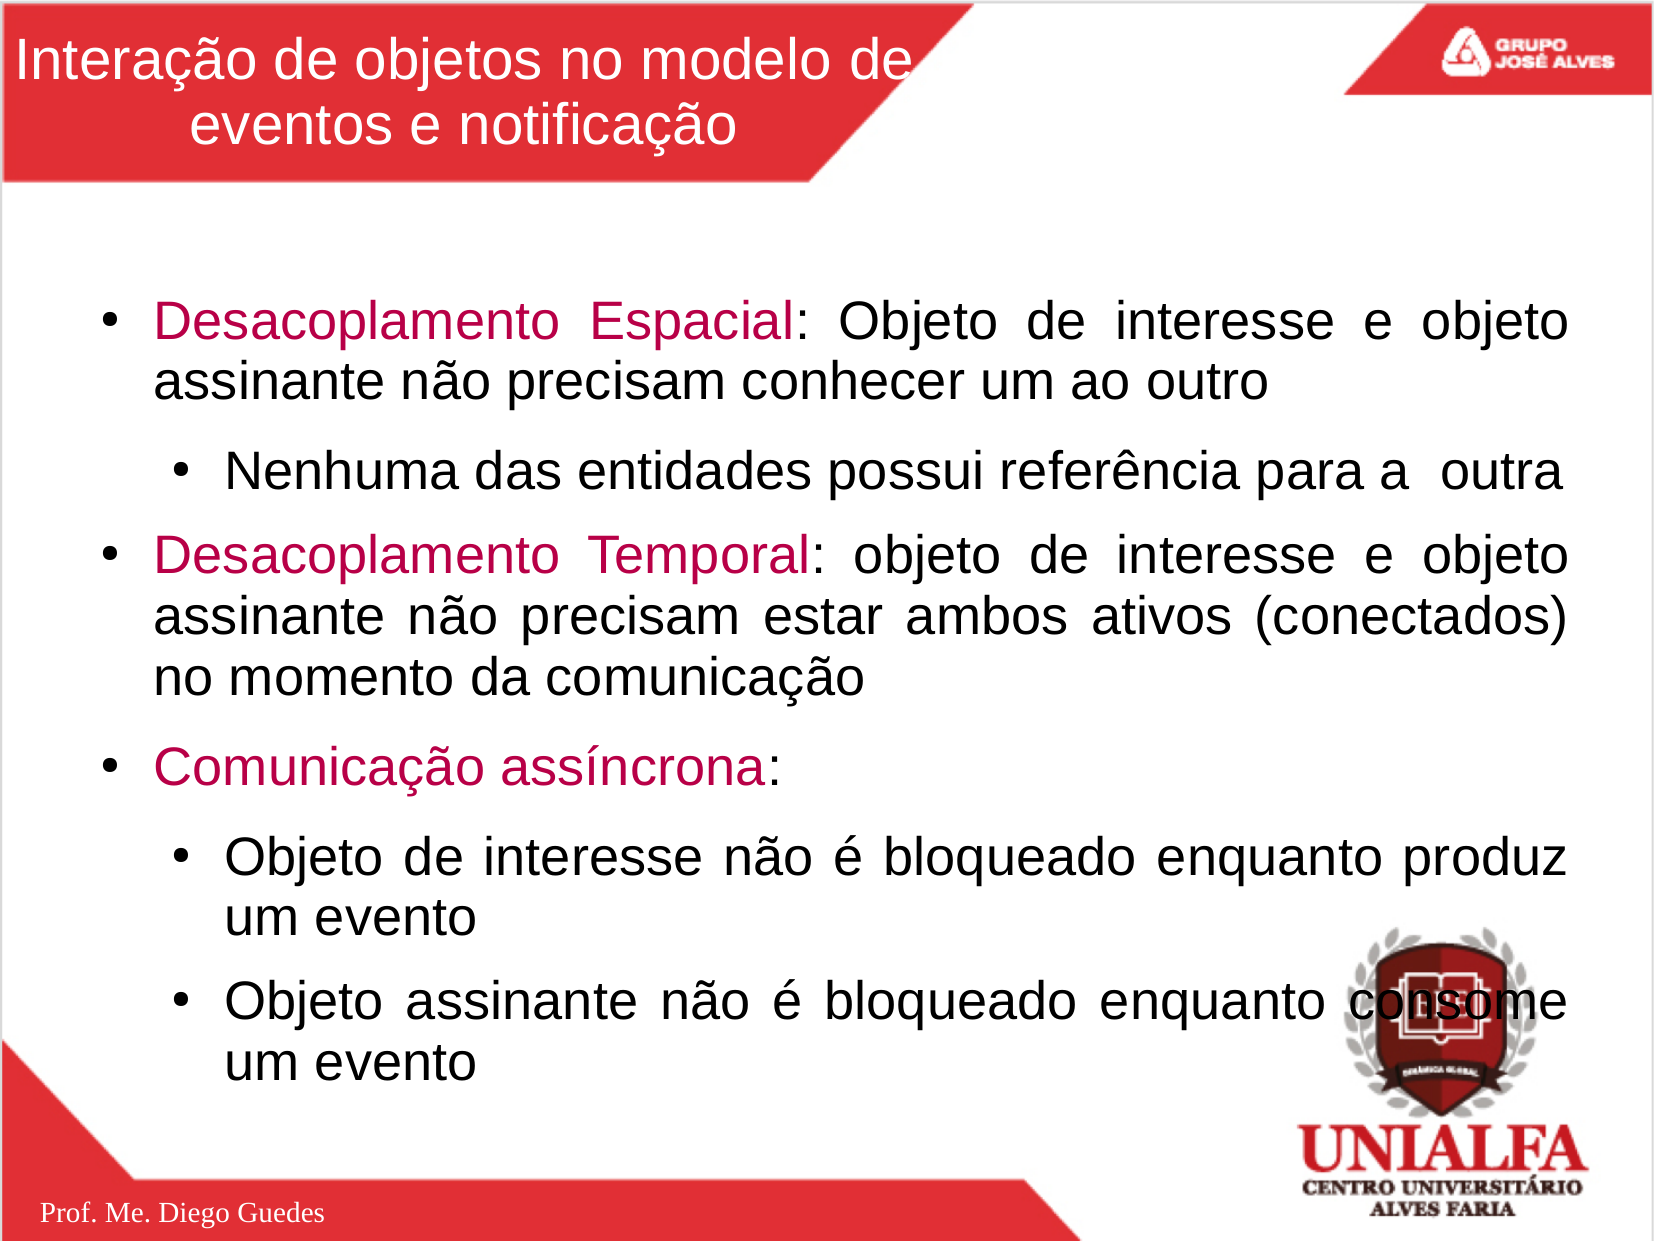

Interação de objetos no modelo de eventos e notificação
# Desacoplamento Espacial: Objeto de interesse e objeto assinante não precisam conhecer um ao outro
Nenhuma das entidades possui referência para a outra
Desacoplamento Temporal: objeto de interesse e objeto assinante não precisam estar ambos ativos (conectados) no momento da comunicação
Comunicação assíncrona:
Objeto de interesse não é bloqueado enquanto produz um evento
Objeto assinante não é bloqueado enquanto consome um evento